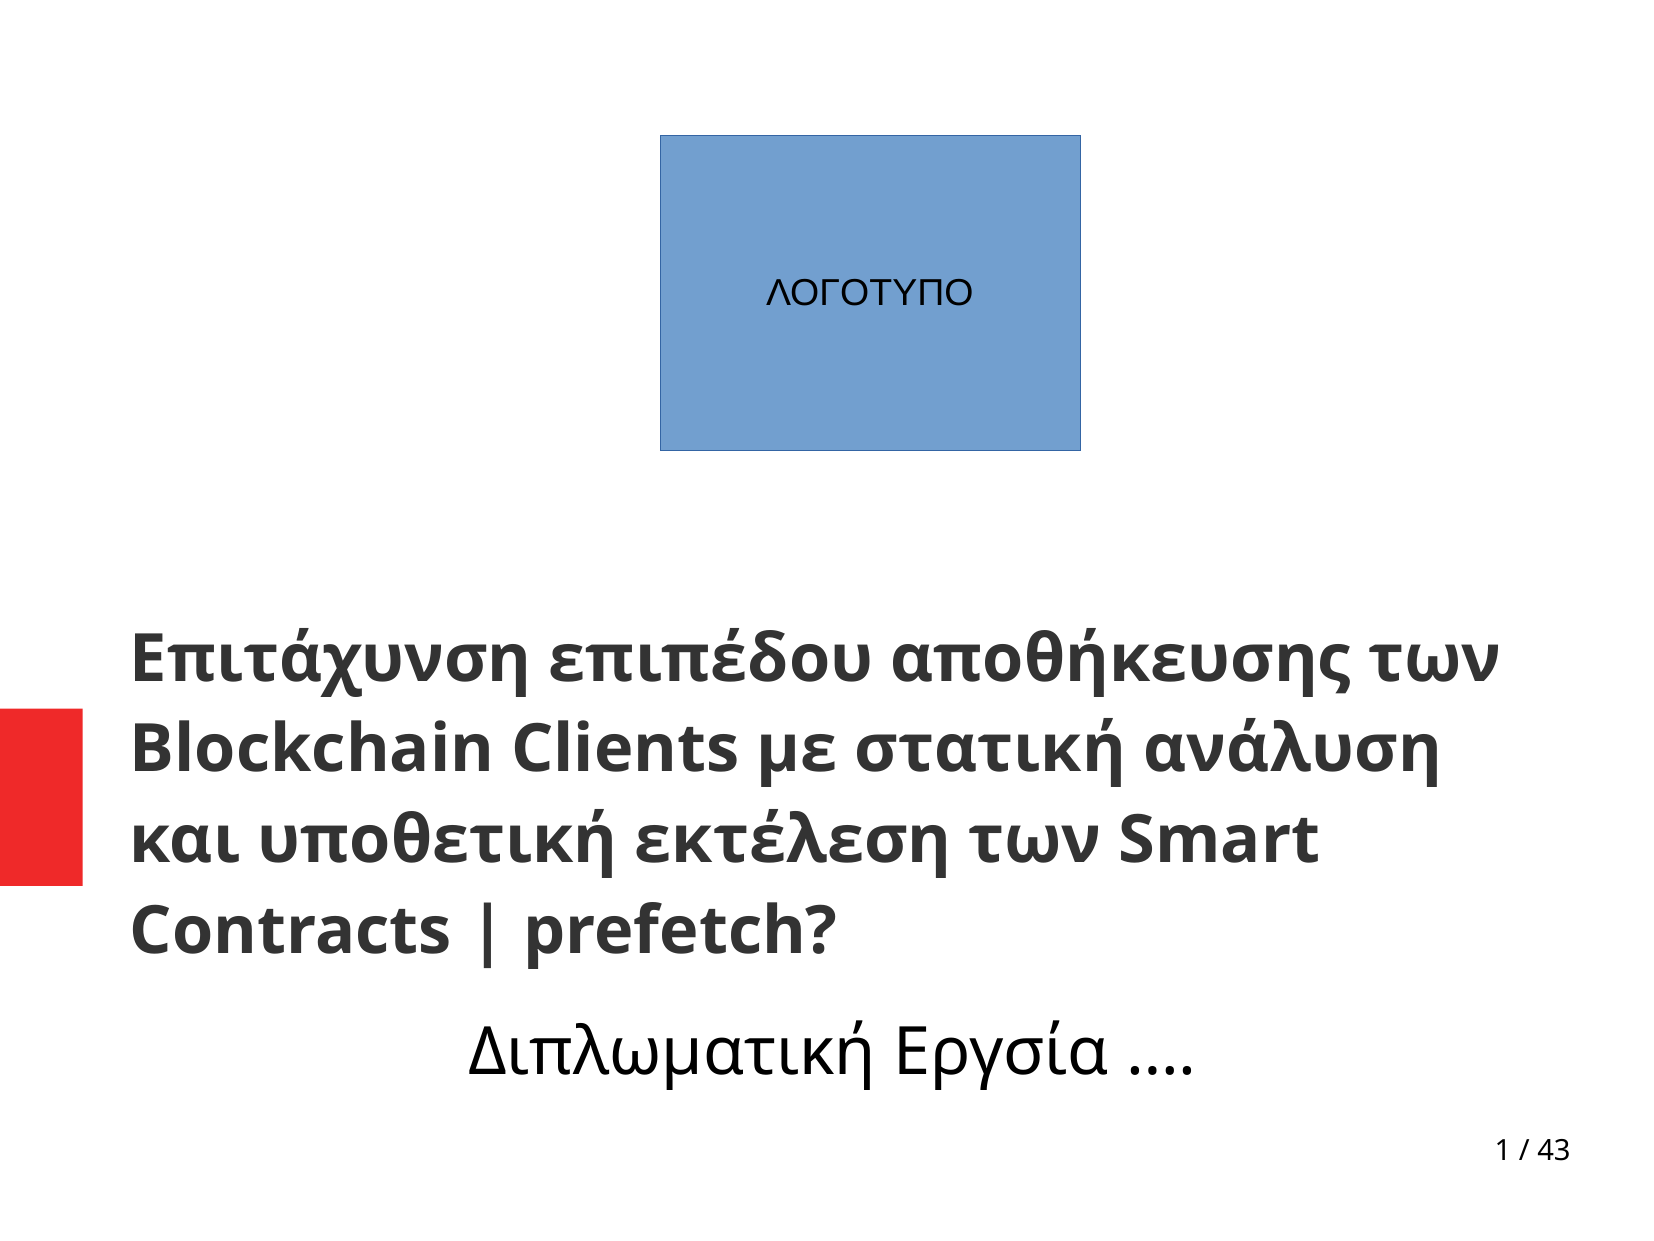

ΛΟΓΟΤΥΠΟ
# Επιτάχυνση επιπέδου αποθήκευσης των Blockchain Clients με στατική ανάλυση και υποθετική εκτέλεση των Smart Contracts | prefetch?
Διπλωματική Εργσία ….
1